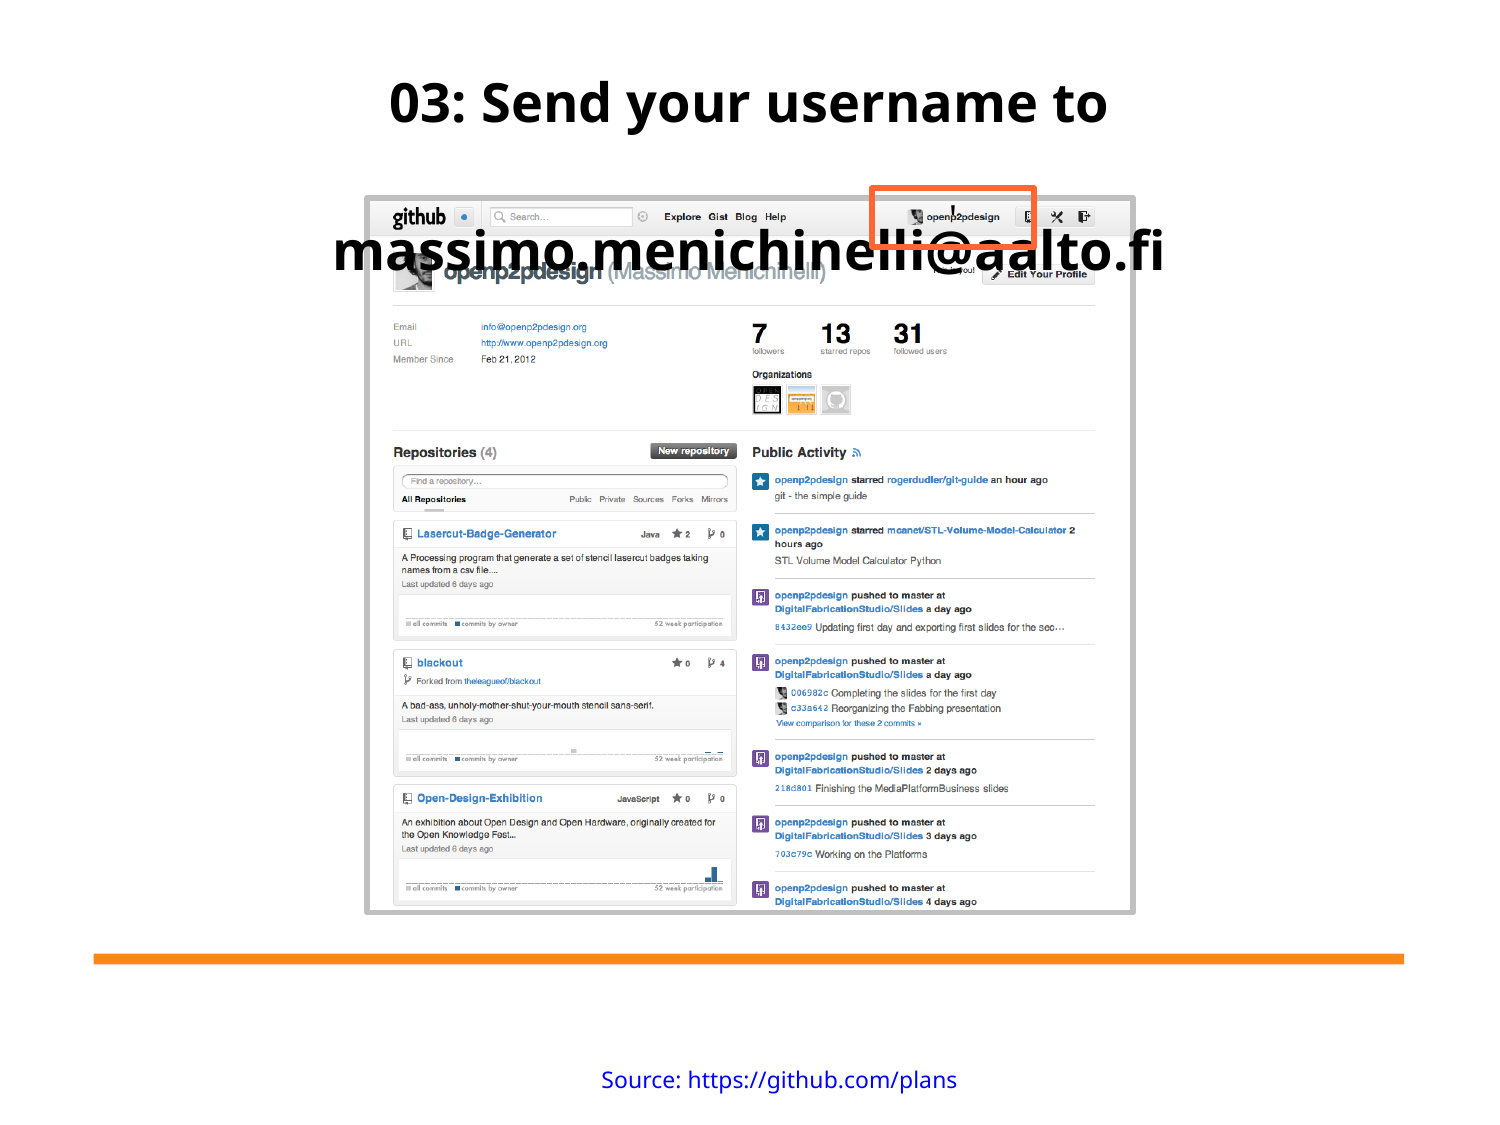

# 03: Send your username to massimo.menichinelli@aalto.fi
'
Source: https://github.com/plans